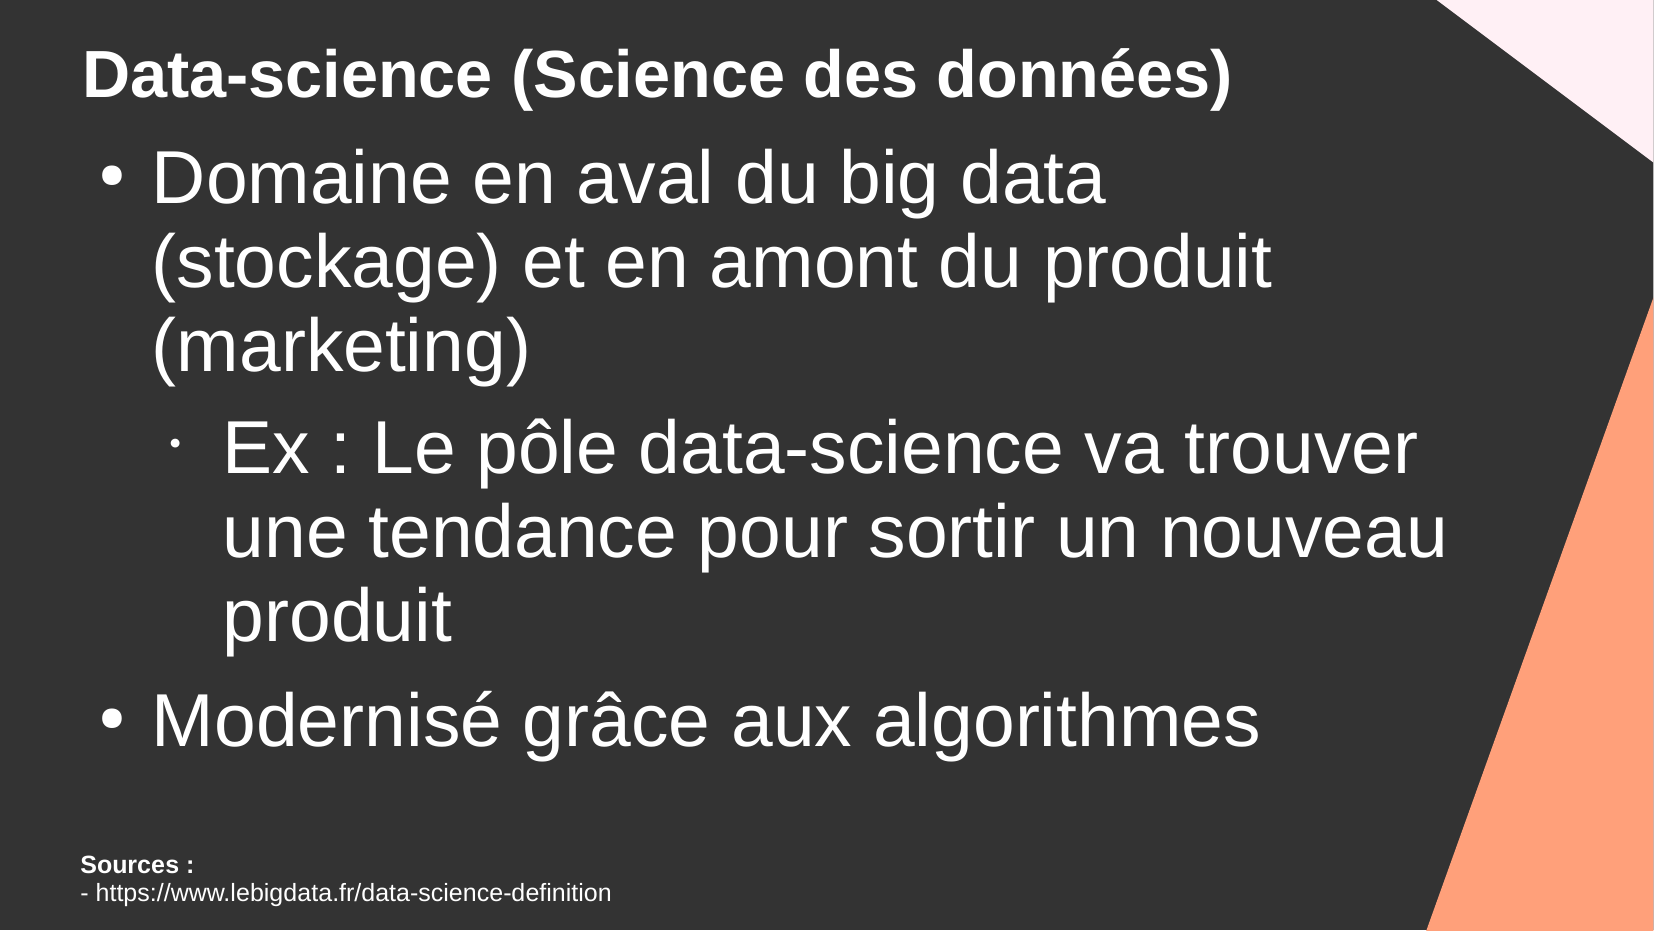

# Data-science (Science des données)
Domaine en aval du big data (stockage) et en amont du produit (marketing)
Ex : Le pôle data-science va trouver une tendance pour sortir un nouveau produit
Modernisé grâce aux algorithmes
Sources :
- https://www.lebigdata.fr/data-science-definition